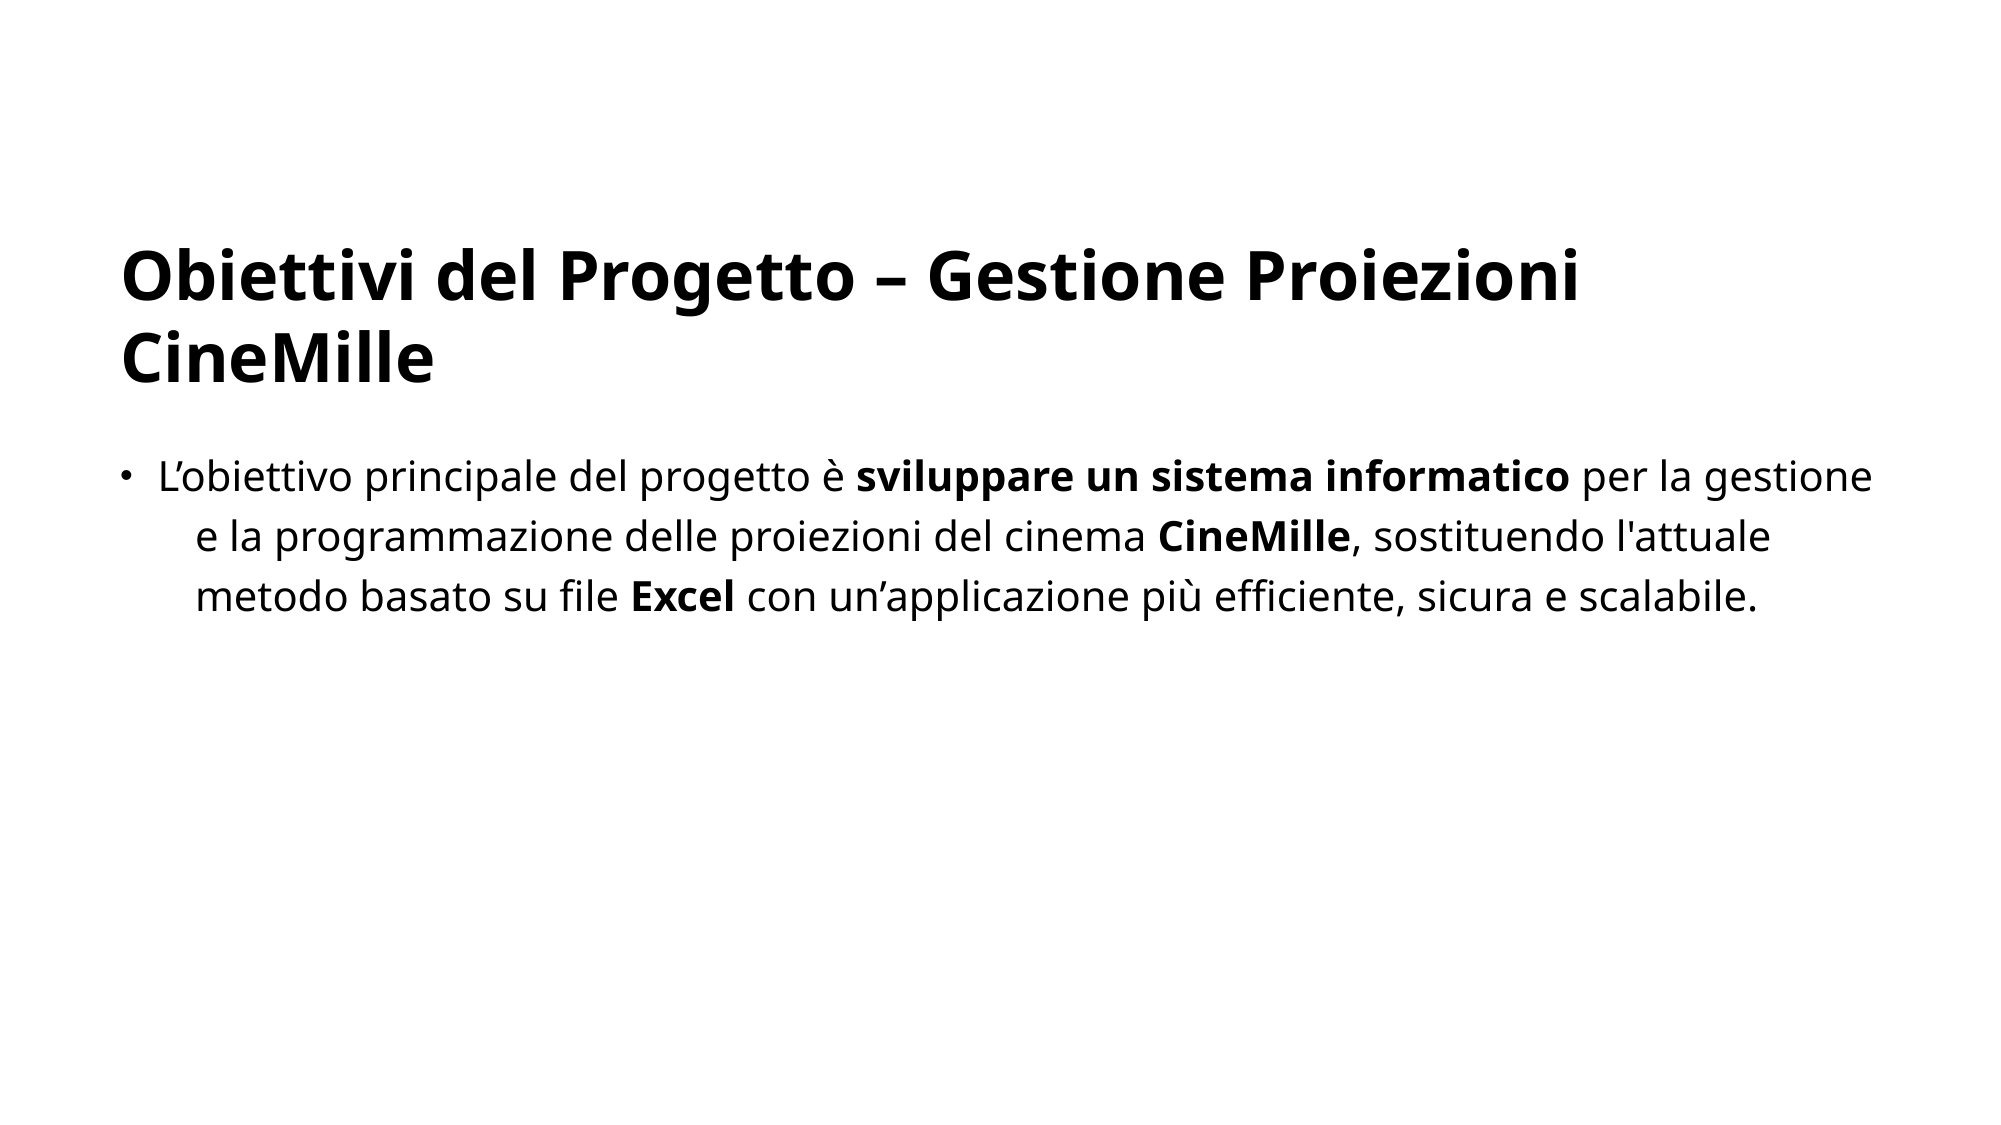

# Obiettivi del Progetto – Gestione Proiezioni CineMille
L’obiettivo principale del progetto è sviluppare un sistema informatico per la gestione e la programmazione delle proiezioni del cinema CineMille, sostituendo l'attuale metodo basato su file Excel con un’applicazione più efficiente, sicura e scalabile.